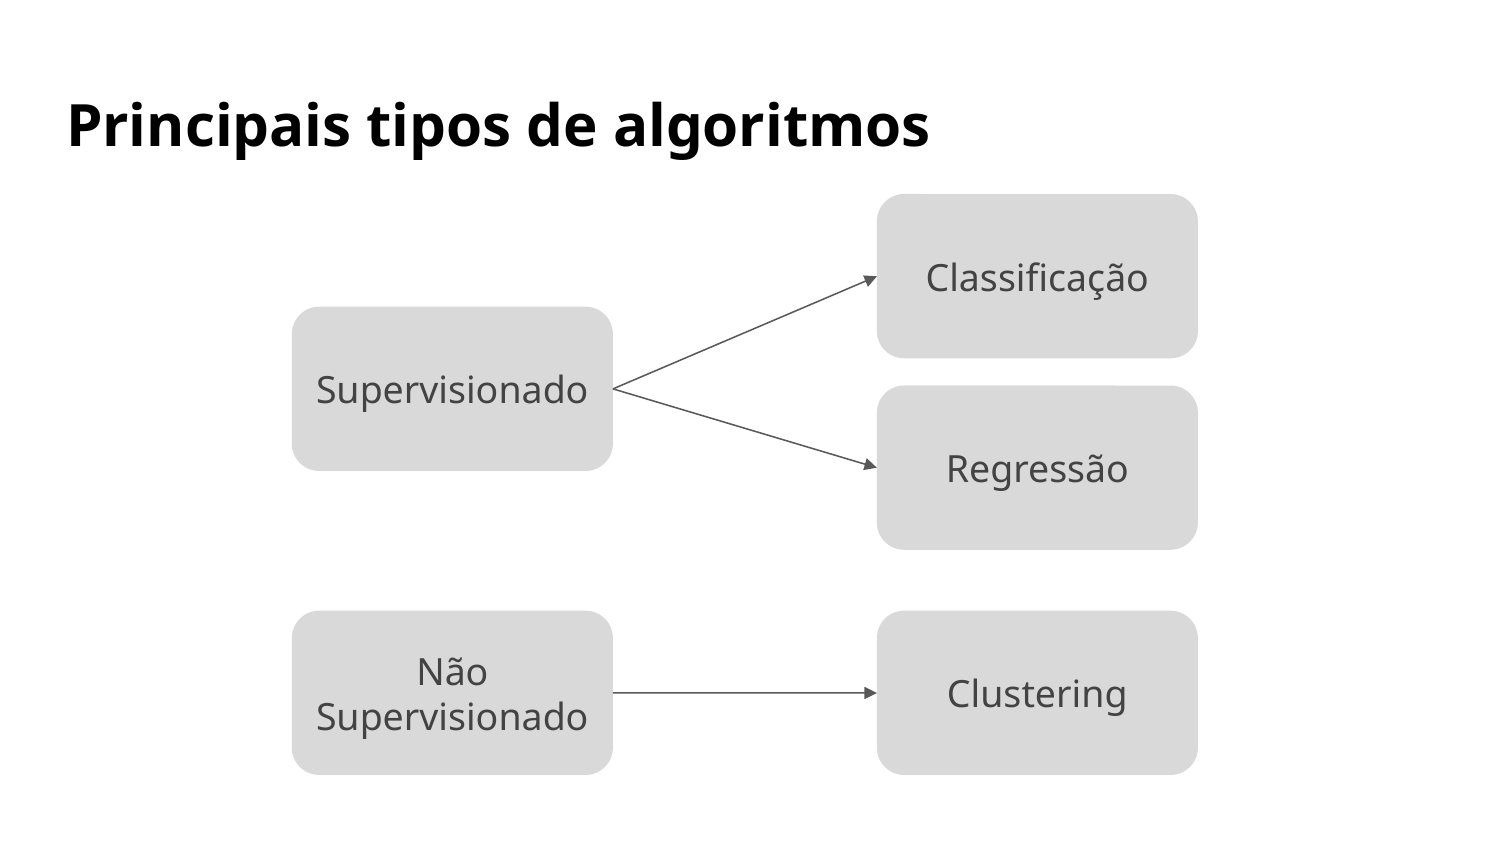

# Principais tipos de algoritmos
Classificação
Supervisionado
Regressão
Não Supervisionado
Clustering